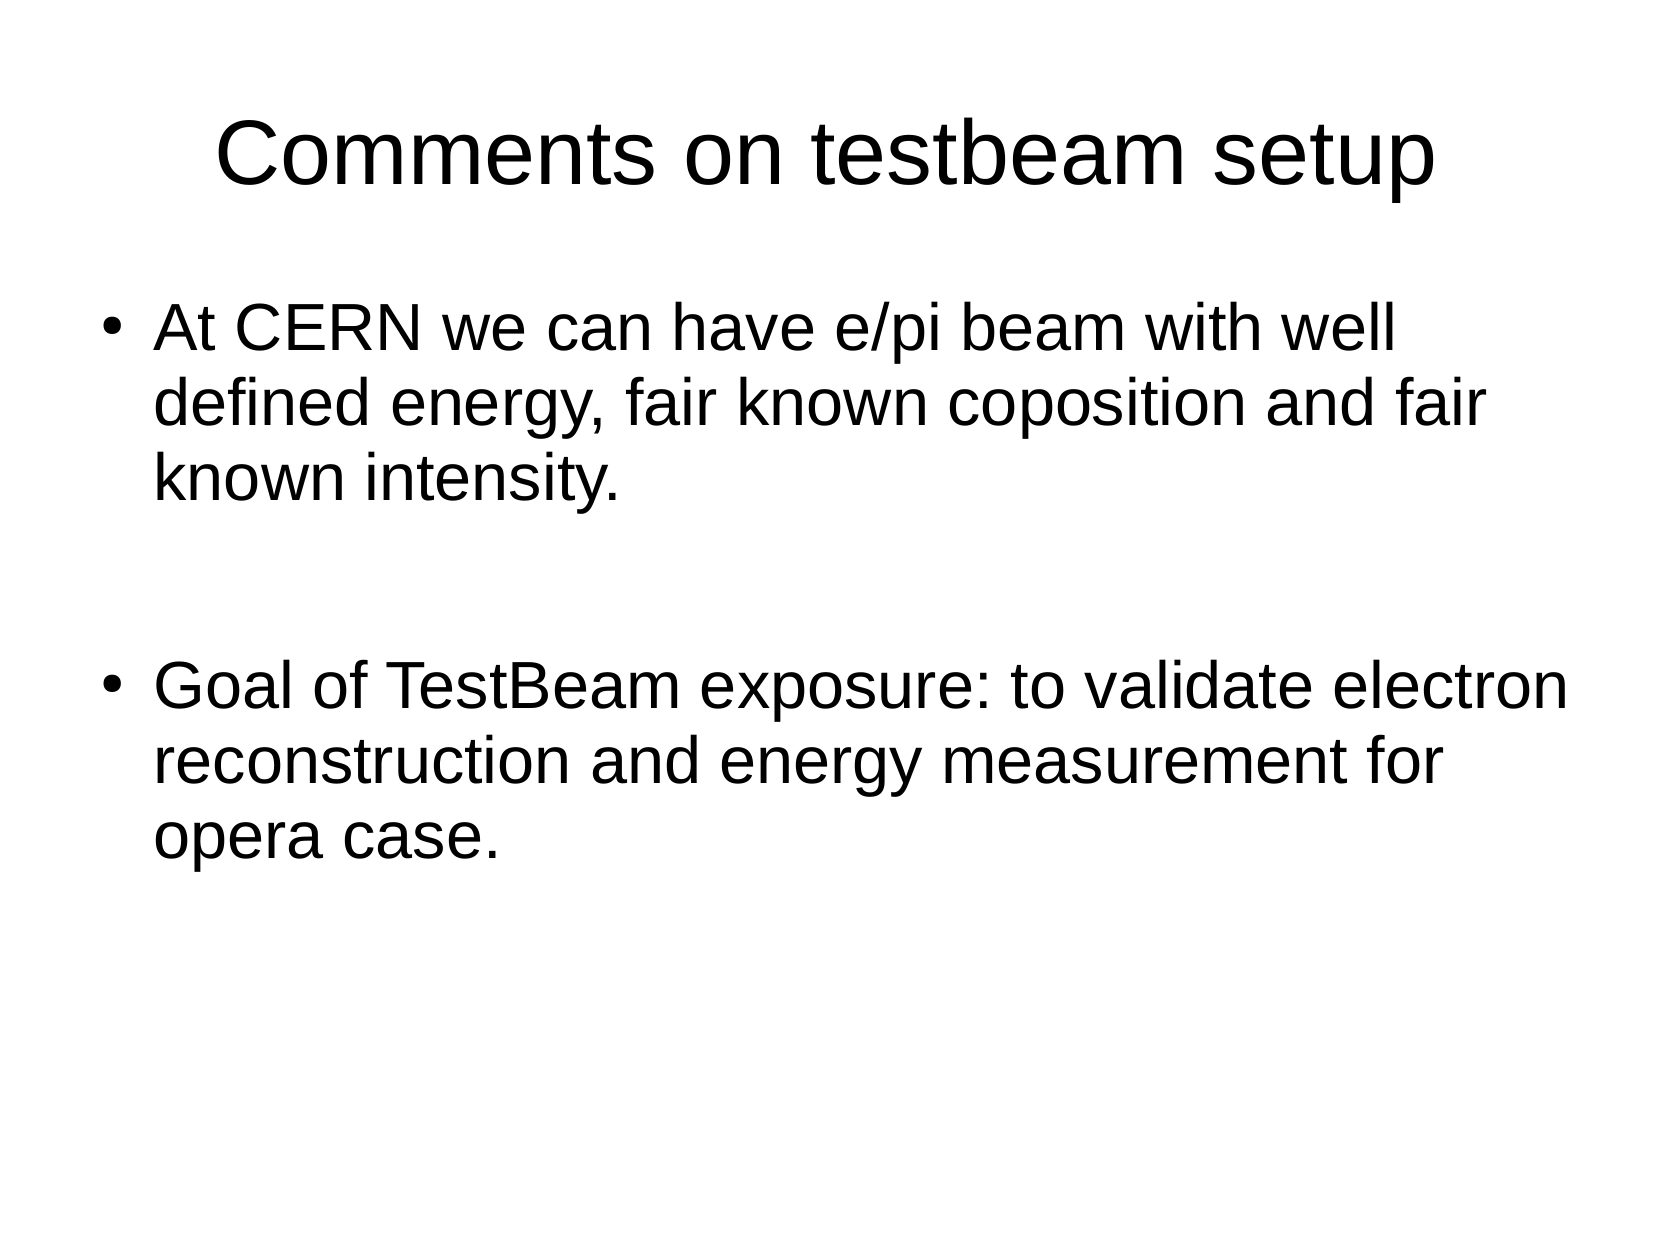

# Comments on testbeam setup
At CERN we can have e/pi beam with well defined energy, fair known coposition and fair known intensity.
Goal of TestBeam exposure: to validate electron reconstruction and energy measurement for opera case.